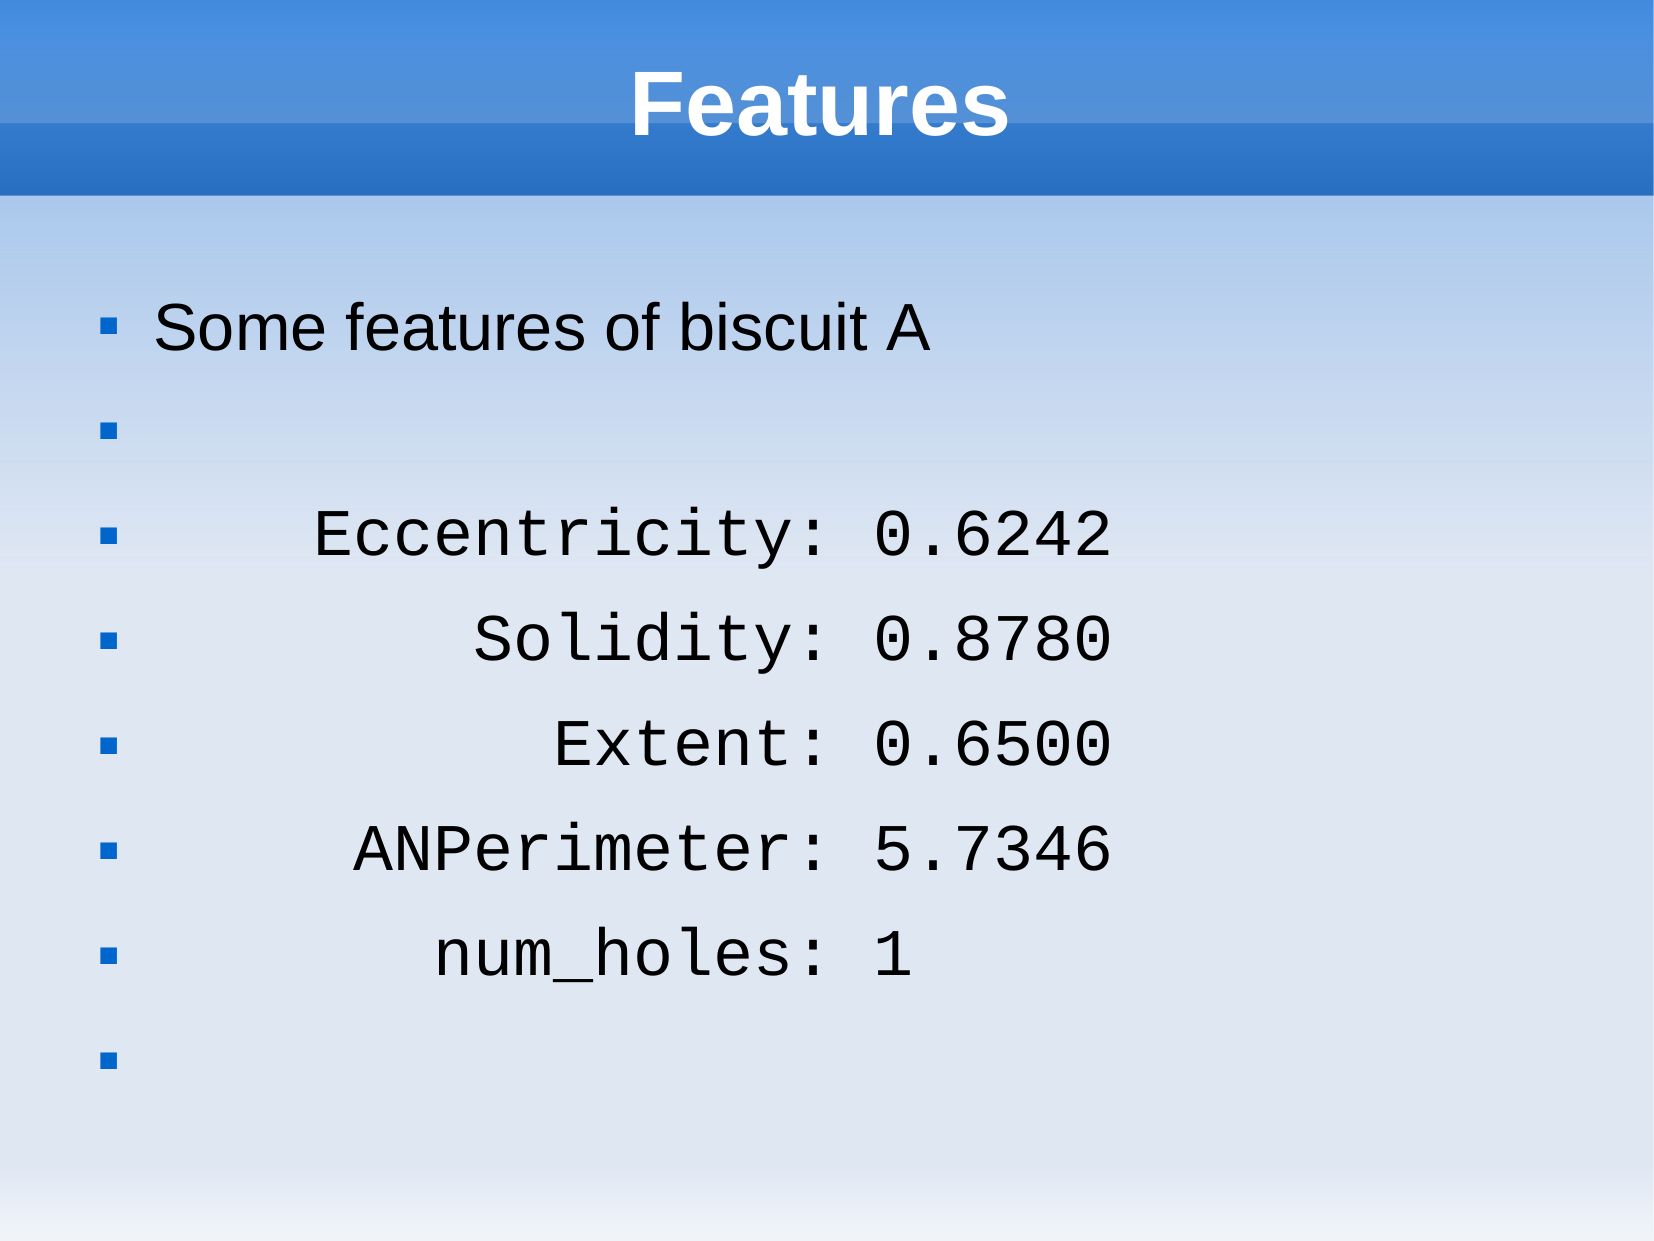

# Features
Some features of biscuit A
 Eccentricity: 0.6242
 Solidity: 0.8780
 Extent: 0.6500
 ANPerimeter: 5.7346
 num_holes: 1